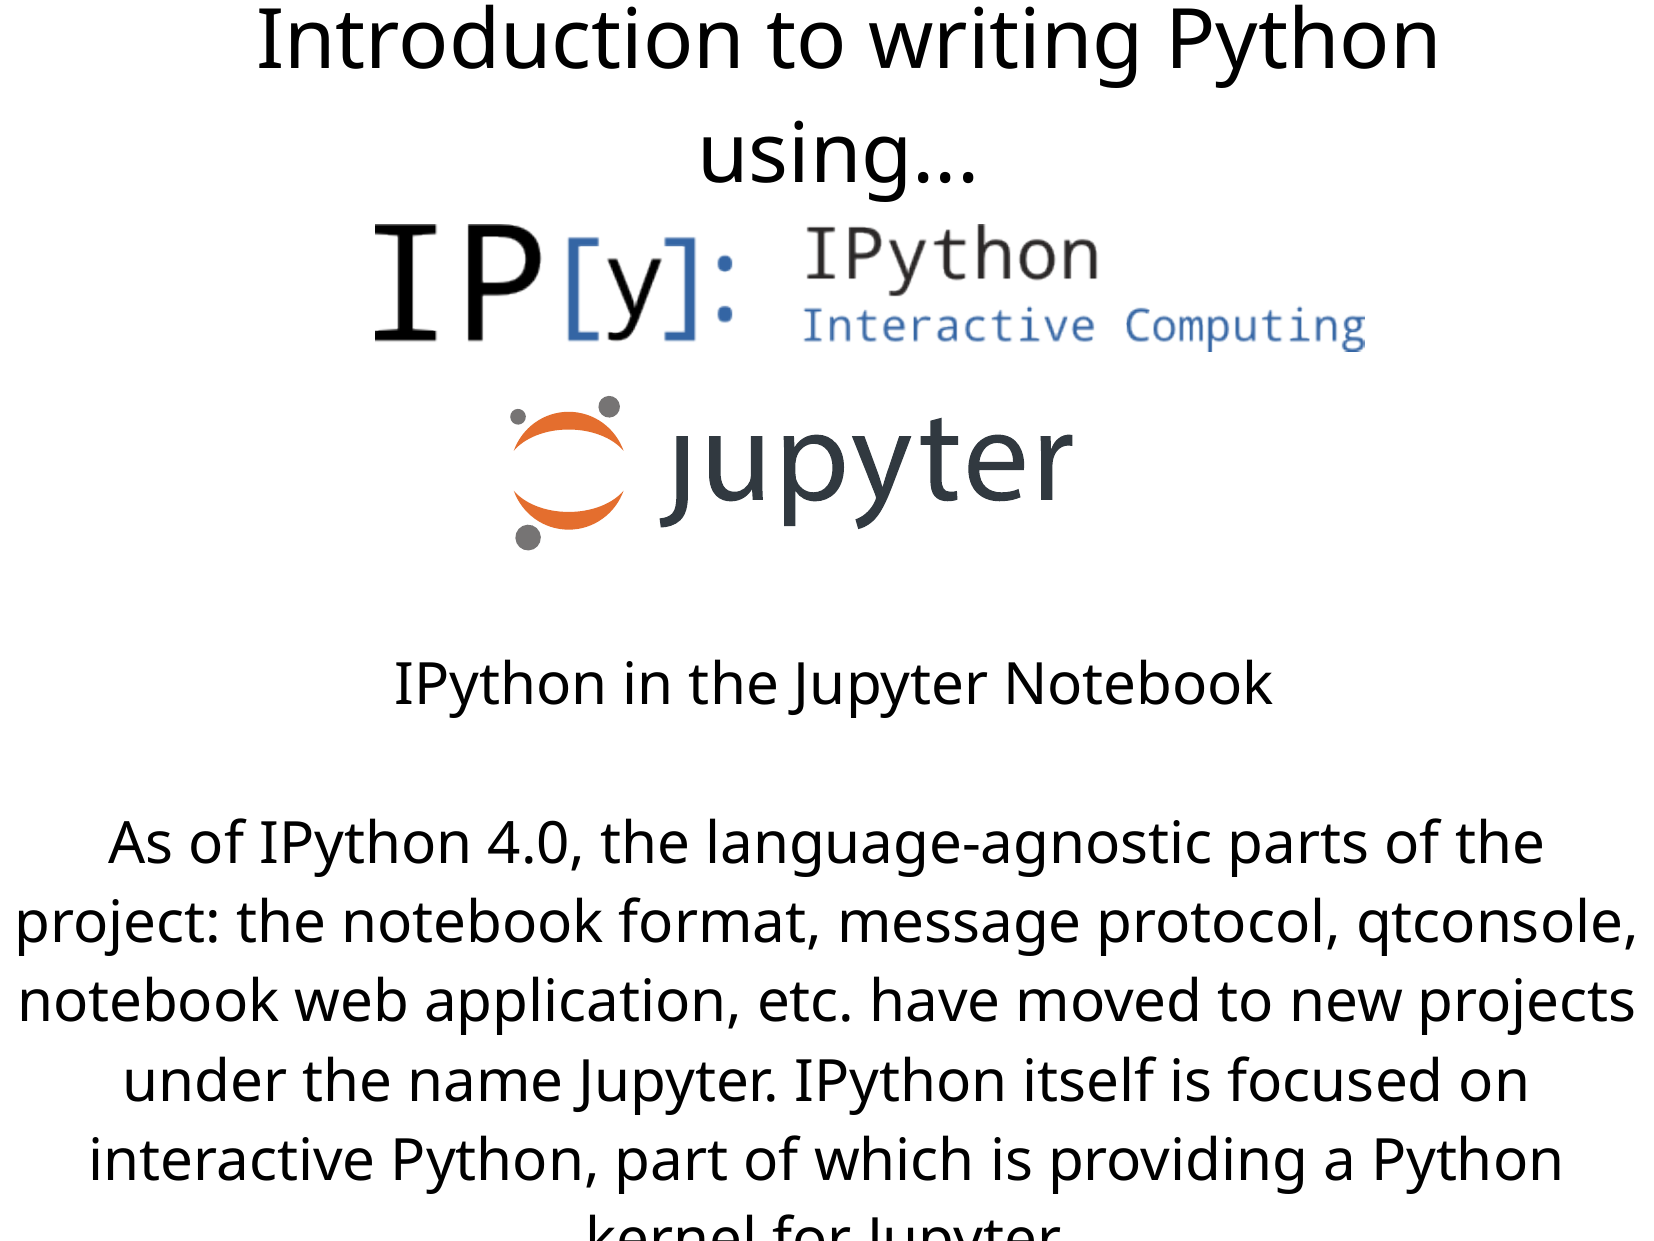

# Introduction to writing Python using...
 IPython in the Jupyter Notebook
As of IPython 4.0, the language-agnostic parts of the project: the notebook format, message protocol, qtconsole, notebook web application, etc. have moved to new projects under the name Jupyter. IPython itself is focused on interactive Python, part of which is providing a Python kernel for Jupyter.